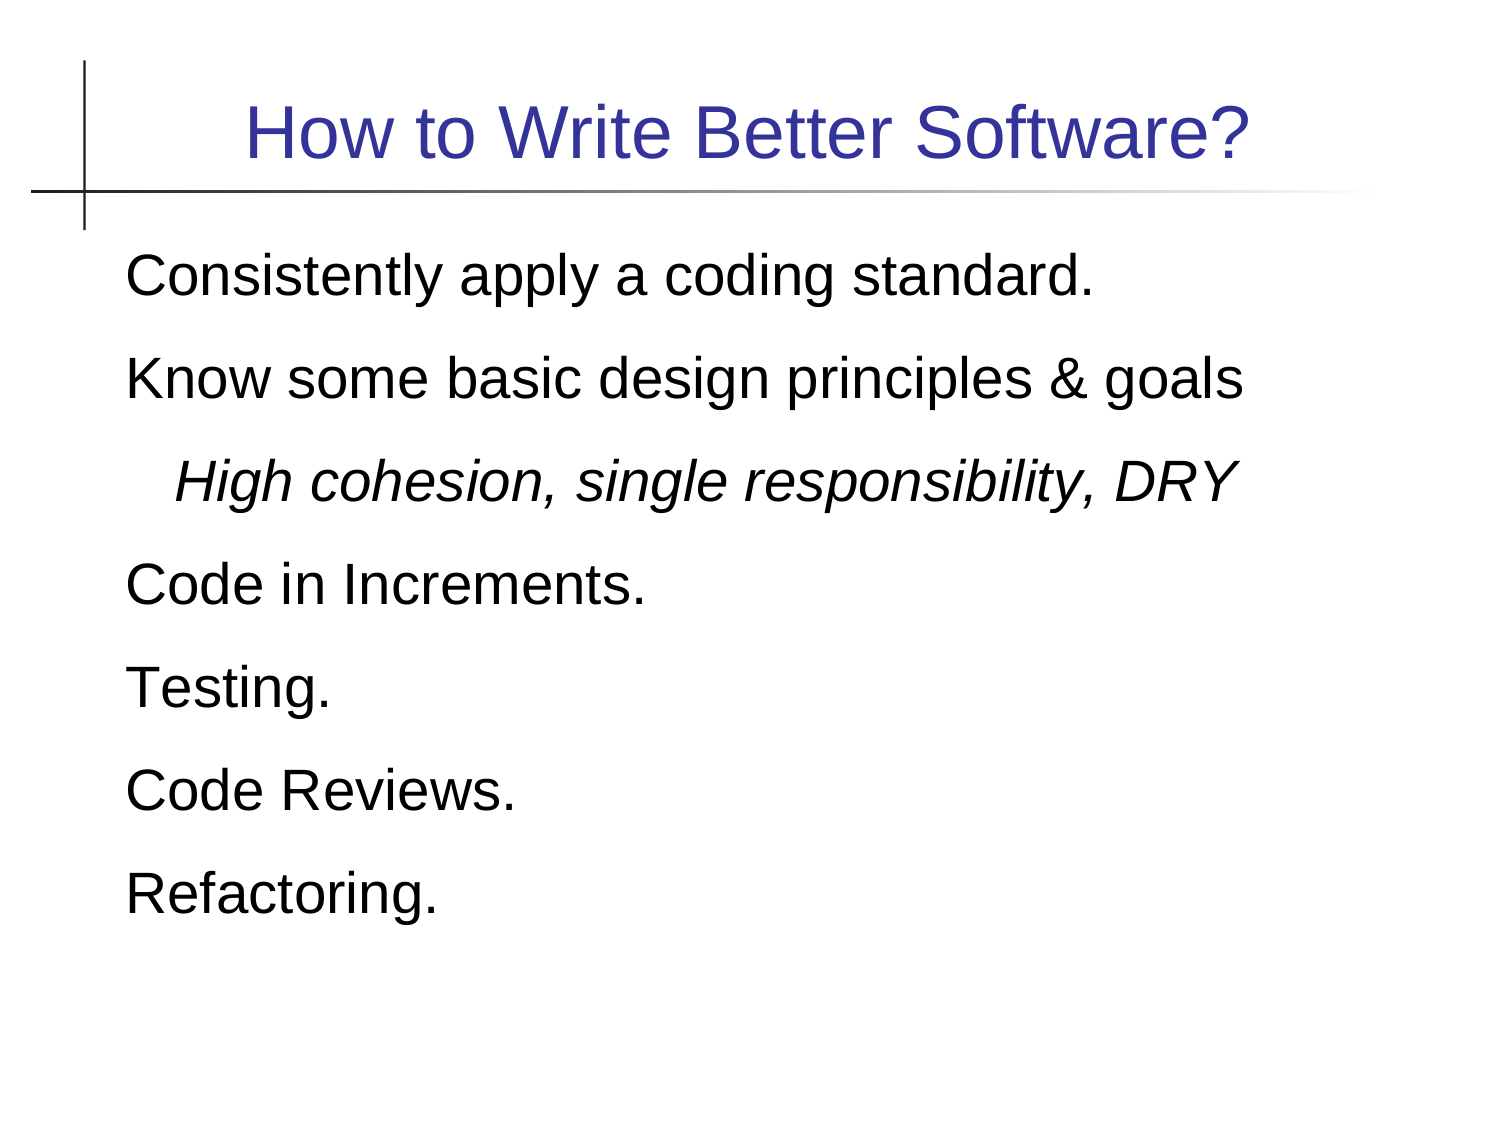

# How to Write Better Software?
Consistently apply a coding standard.
Know some basic design principles & goals
 High cohesion, single responsibility, DRY
Code in Increments.
Testing.
Code Reviews.
Refactoring.